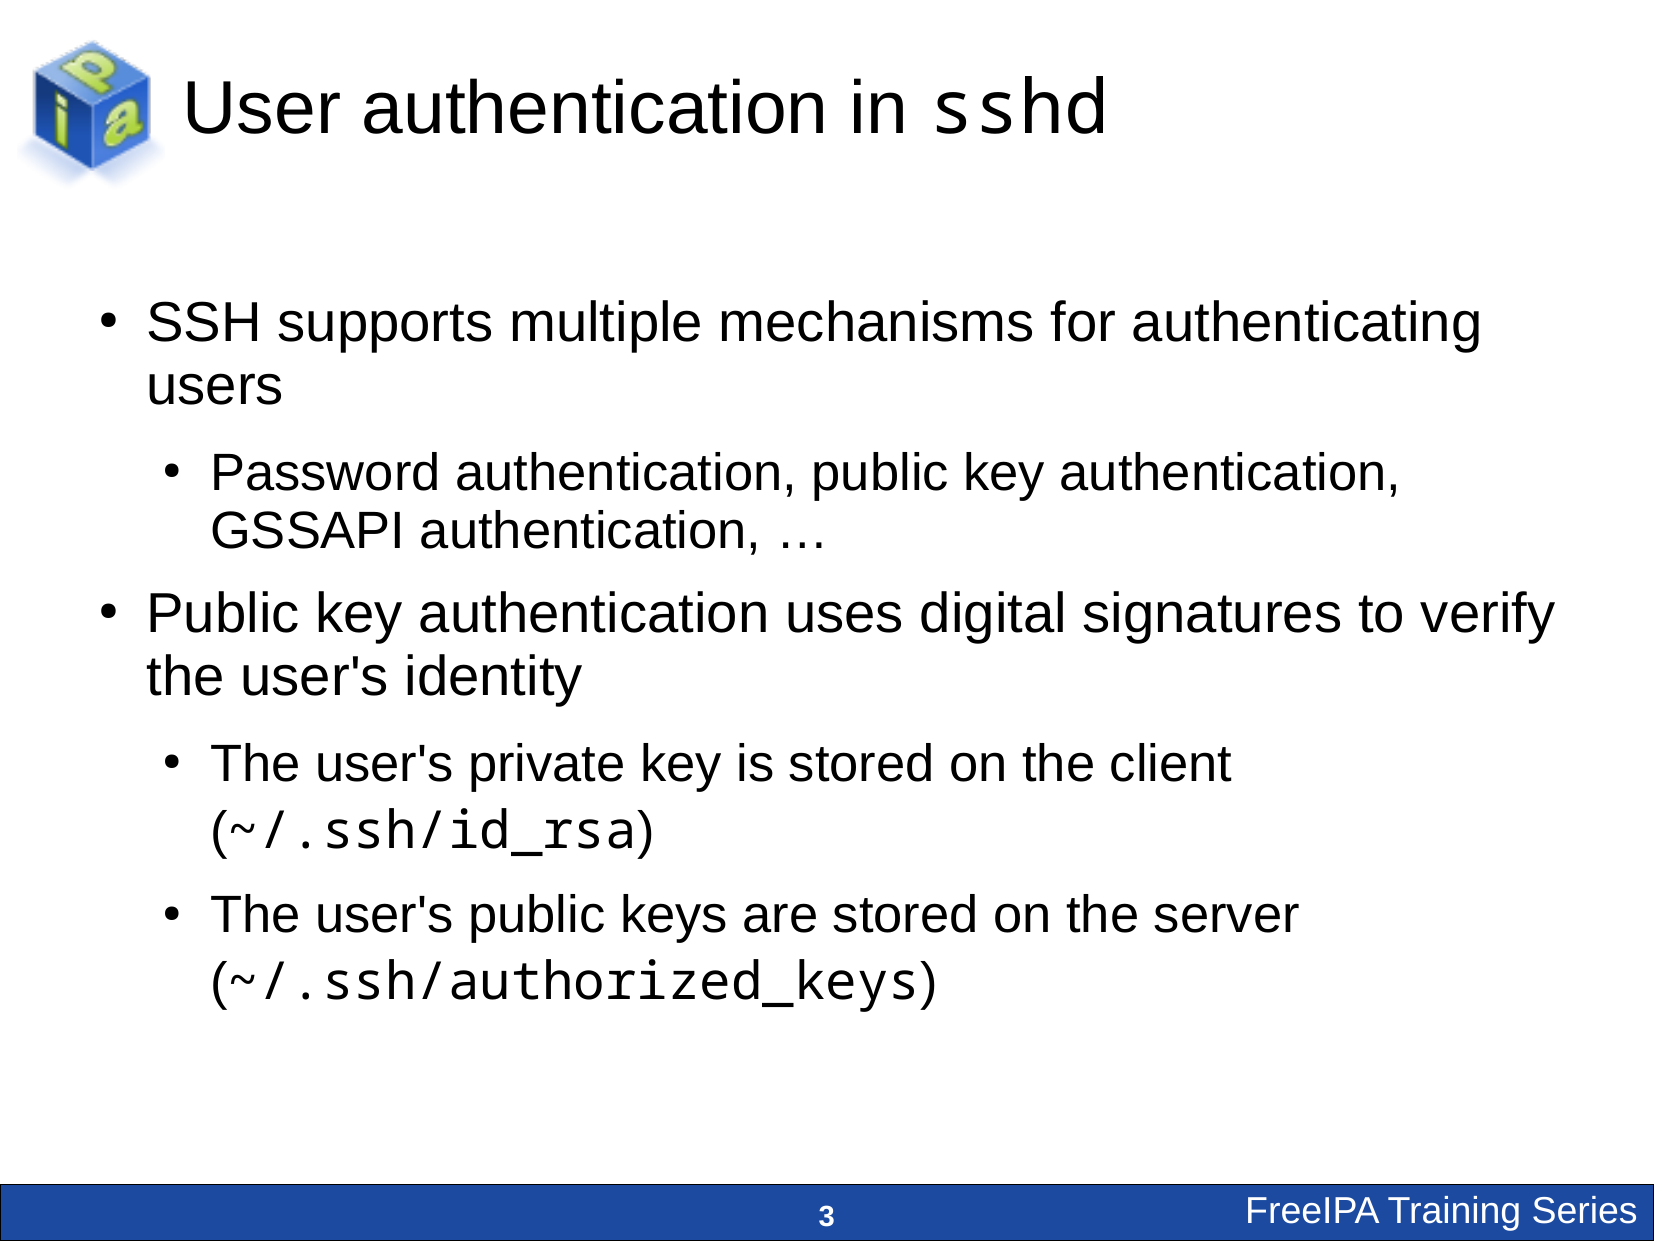

# User authentication in sshd
SSH supports multiple mechanisms for authenticating users
Password authentication, public key authentication, GSSAPI authentication, …
Public key authentication uses digital signatures to verify the user's identity
The user's private key is stored on the client (~/.ssh/id_rsa)
The user's public keys are stored on the server (~/.ssh/authorized_keys)
3